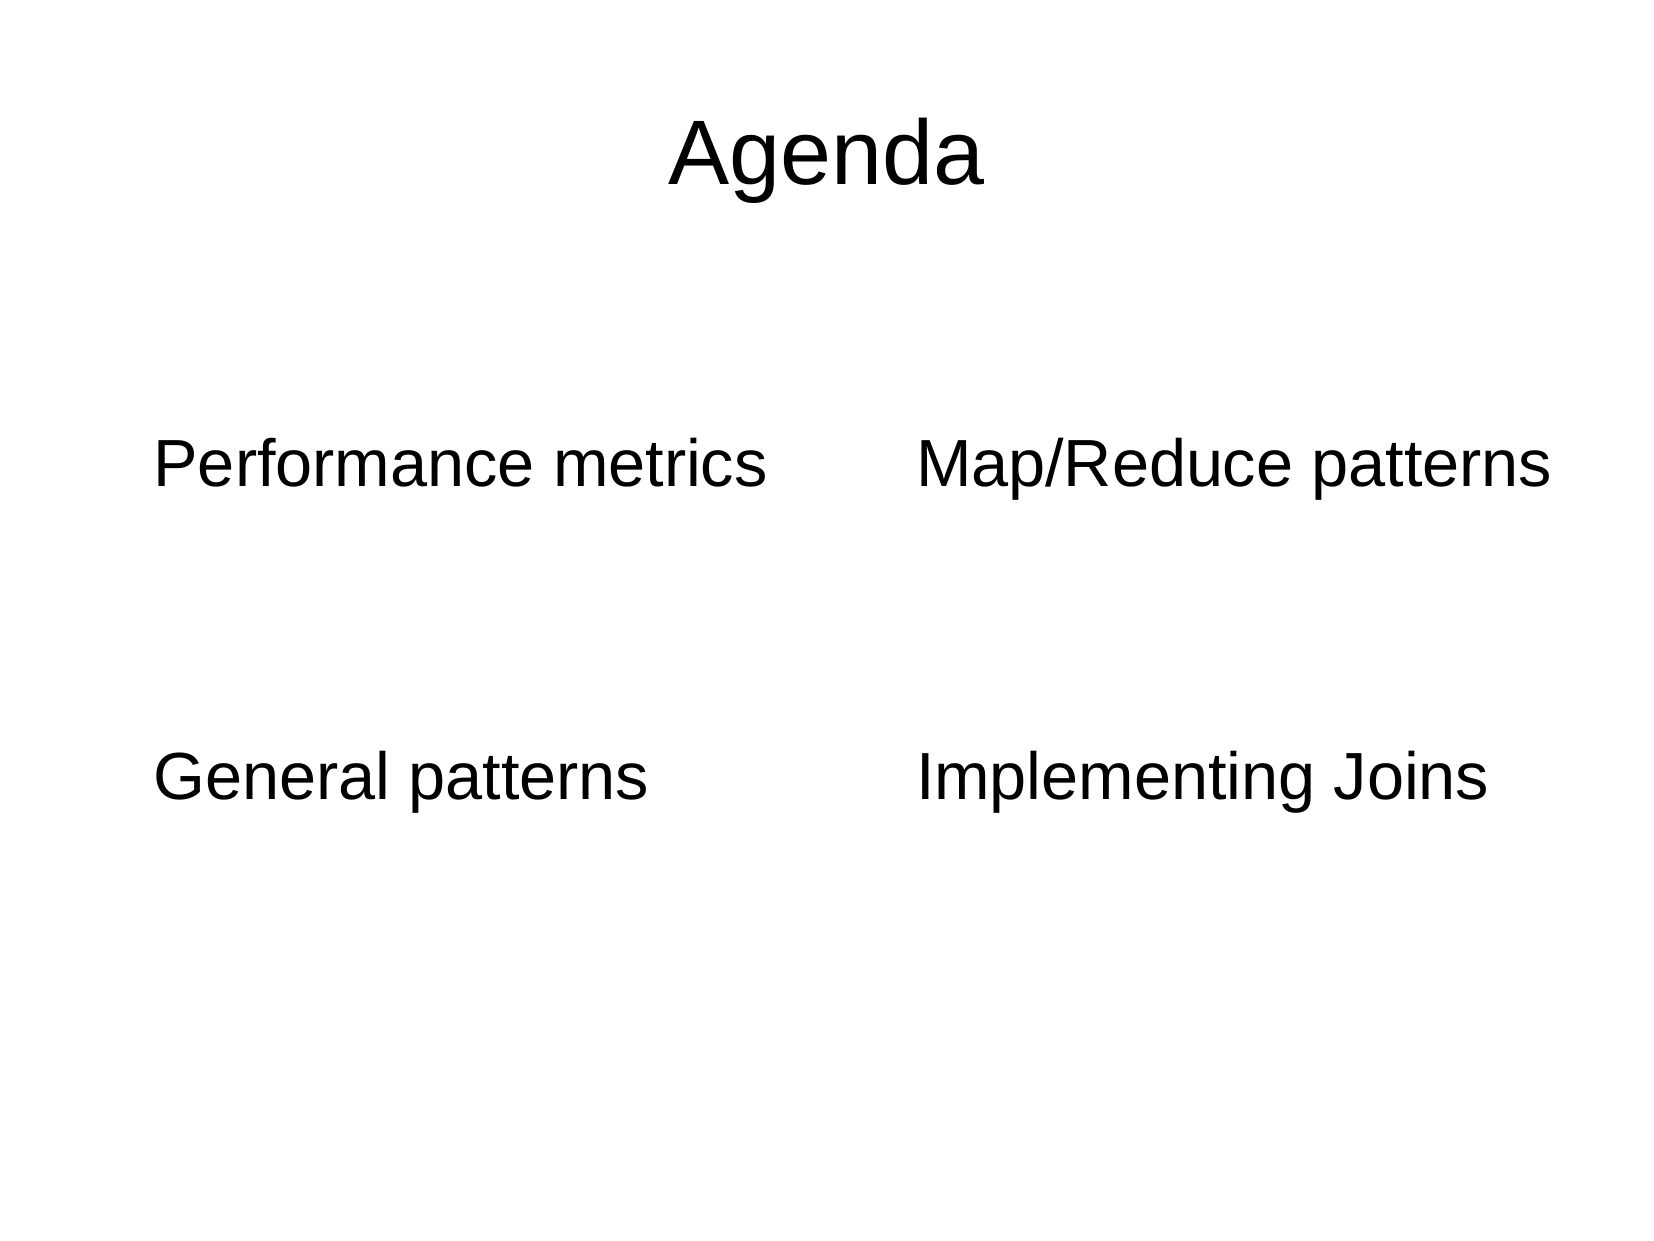

# Agenda
Performance metrics
General patterns
Map/Reduce patterns
Implementing Joins